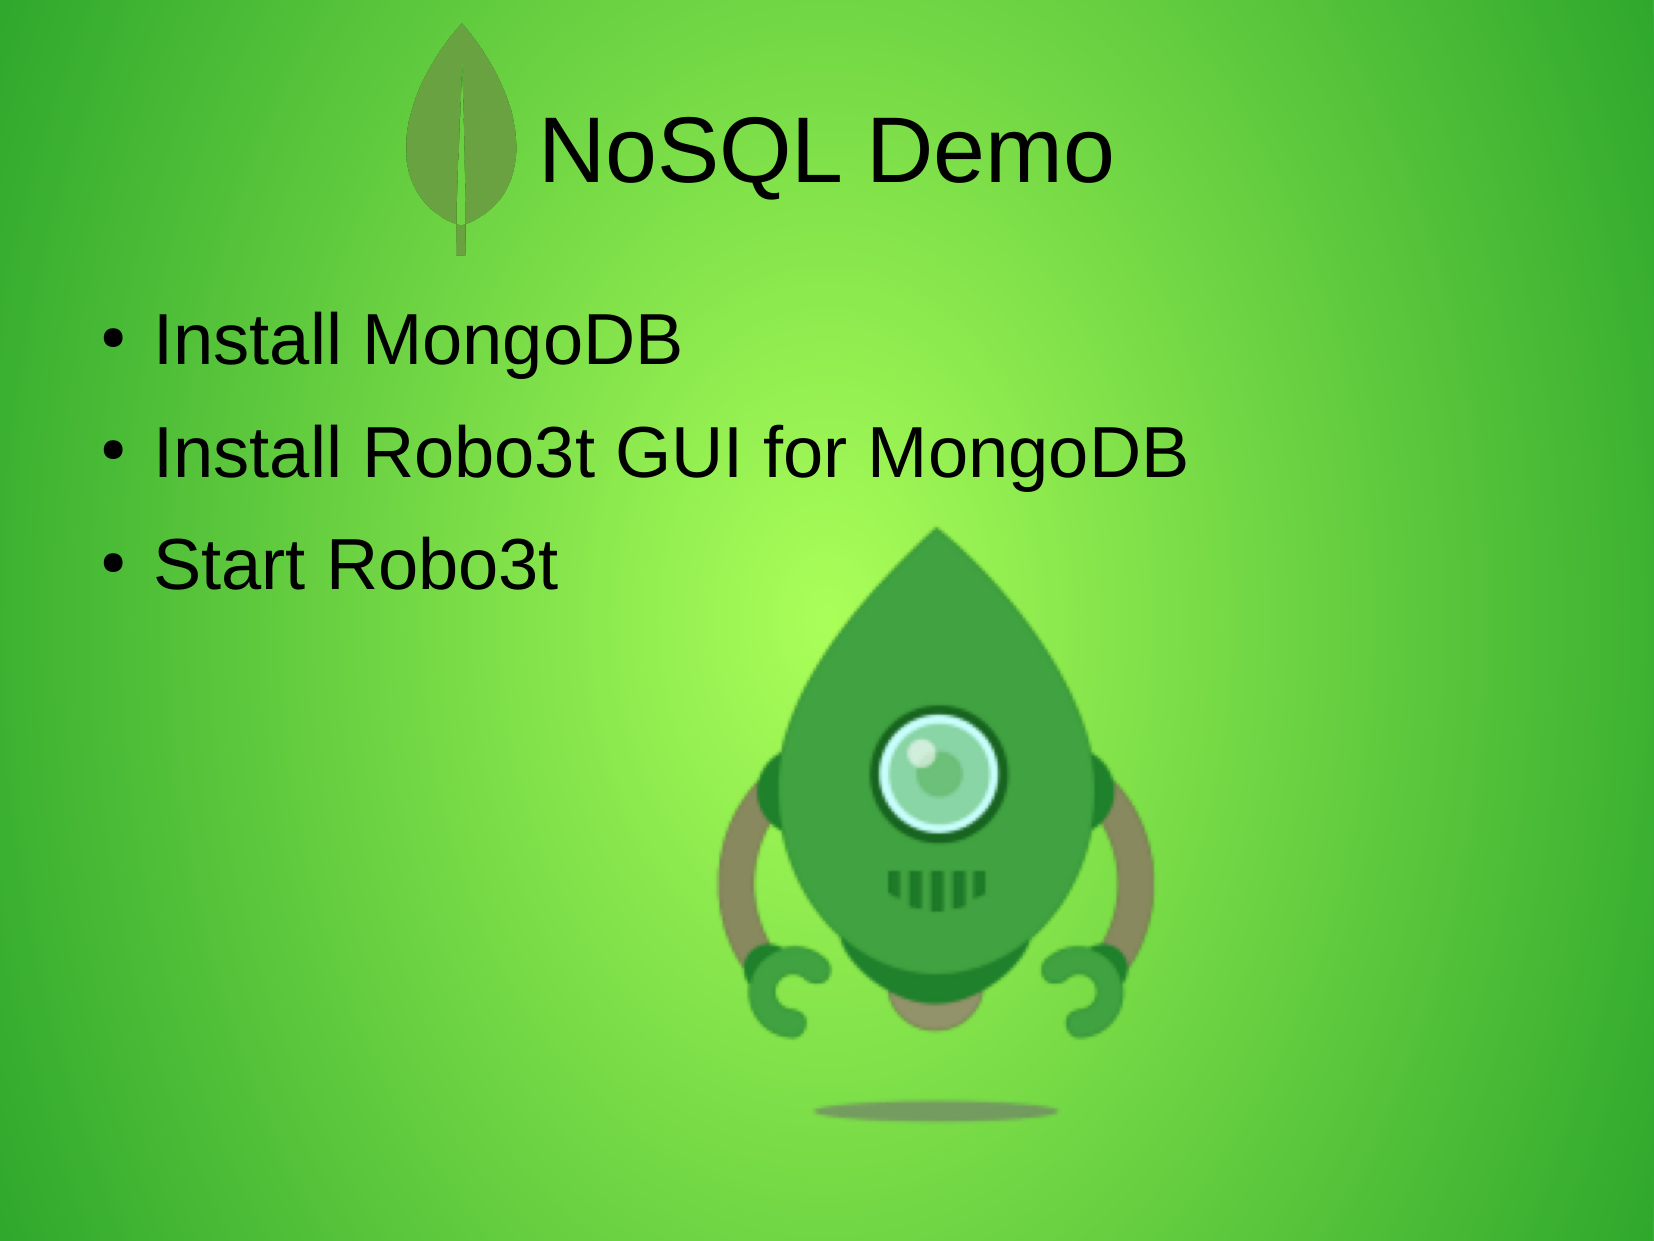

# NoSQL Demo
Install MongoDB
Install Robo3t GUI for MongoDB
Start Robo3t